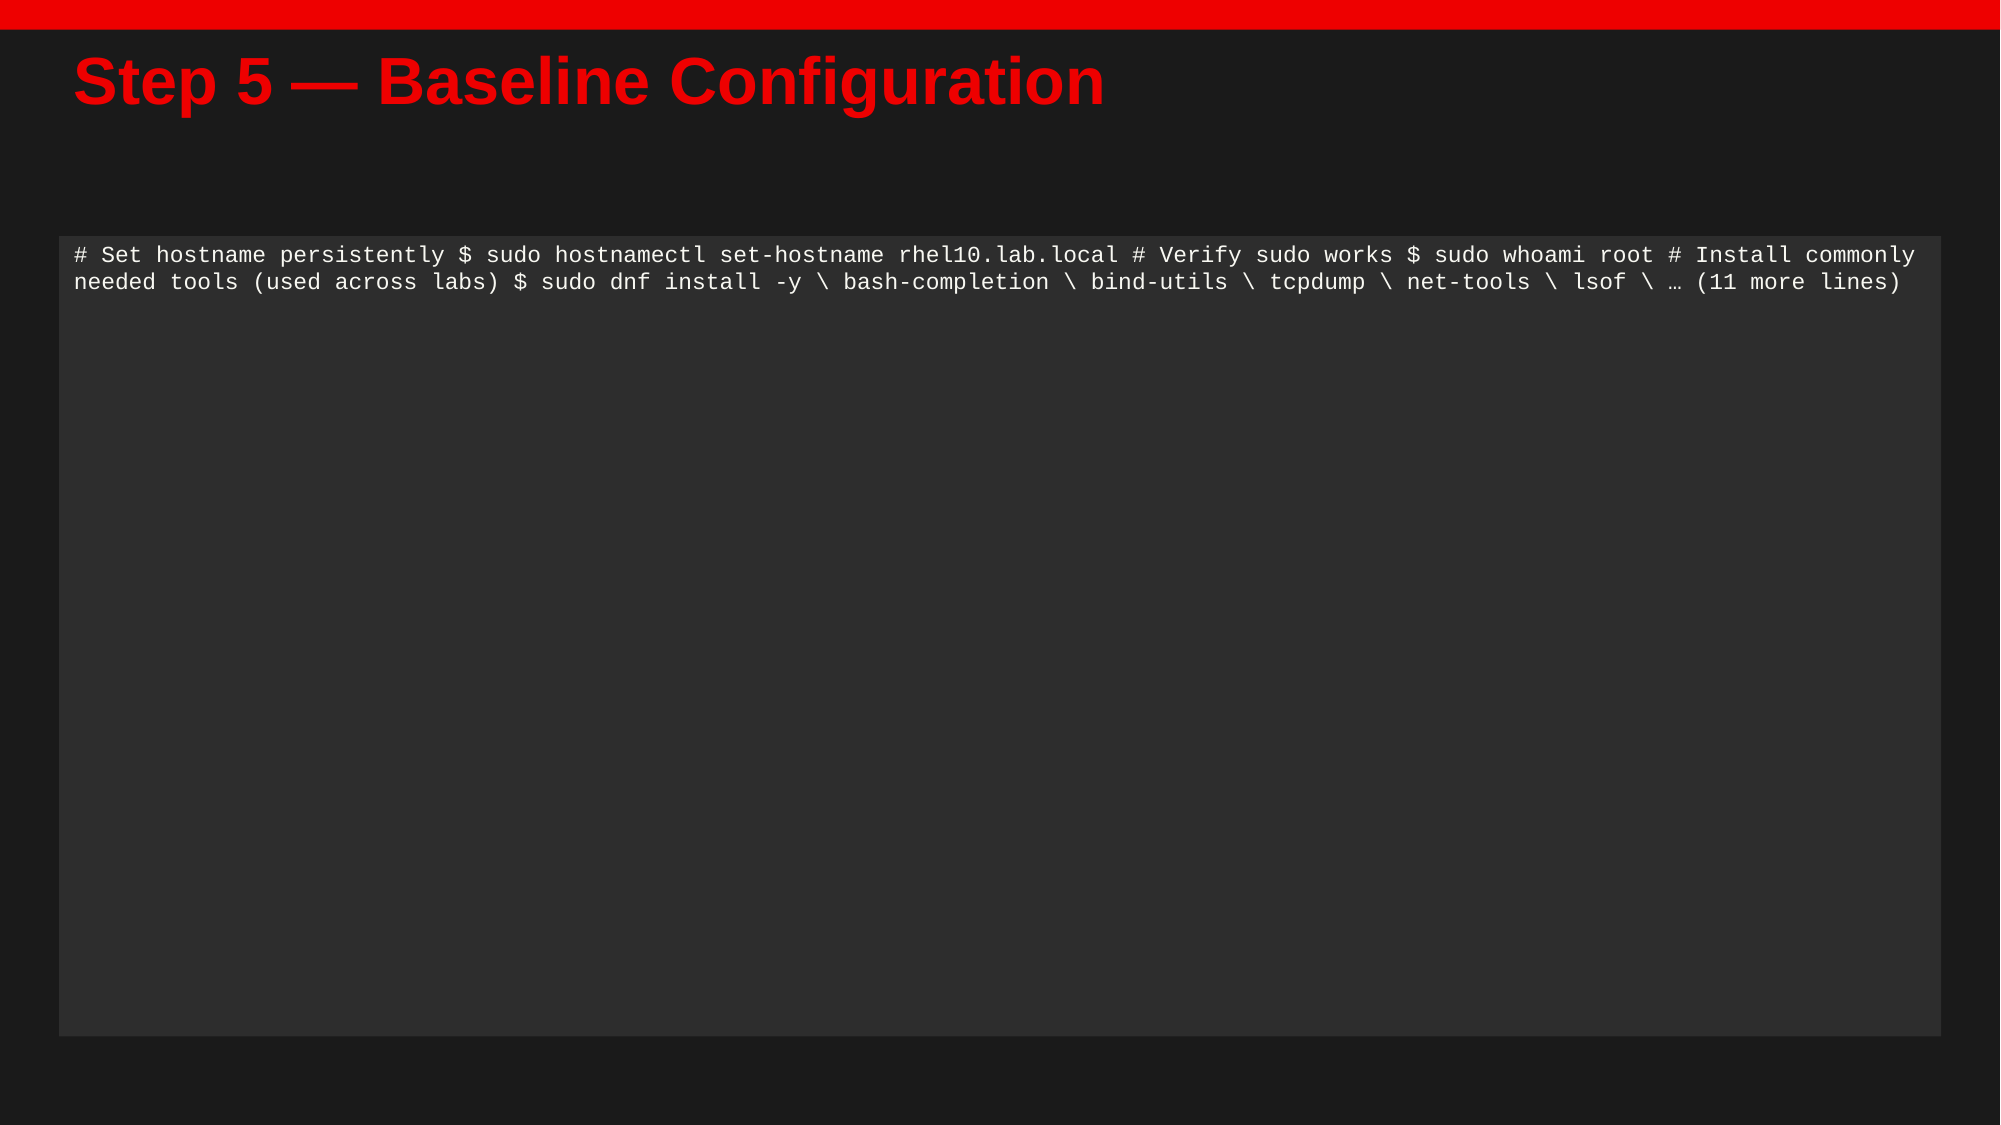

Step 5 — Baseline Configuration
# Set hostname persistently $ sudo hostnamectl set-hostname rhel10.lab.local # Verify sudo works $ sudo whoami root # Install commonly needed tools (used across labs) $ sudo dnf install -y \ bash-completion \ bind-utils \ tcpdump \ net-tools \ lsof \ … (11 more lines)